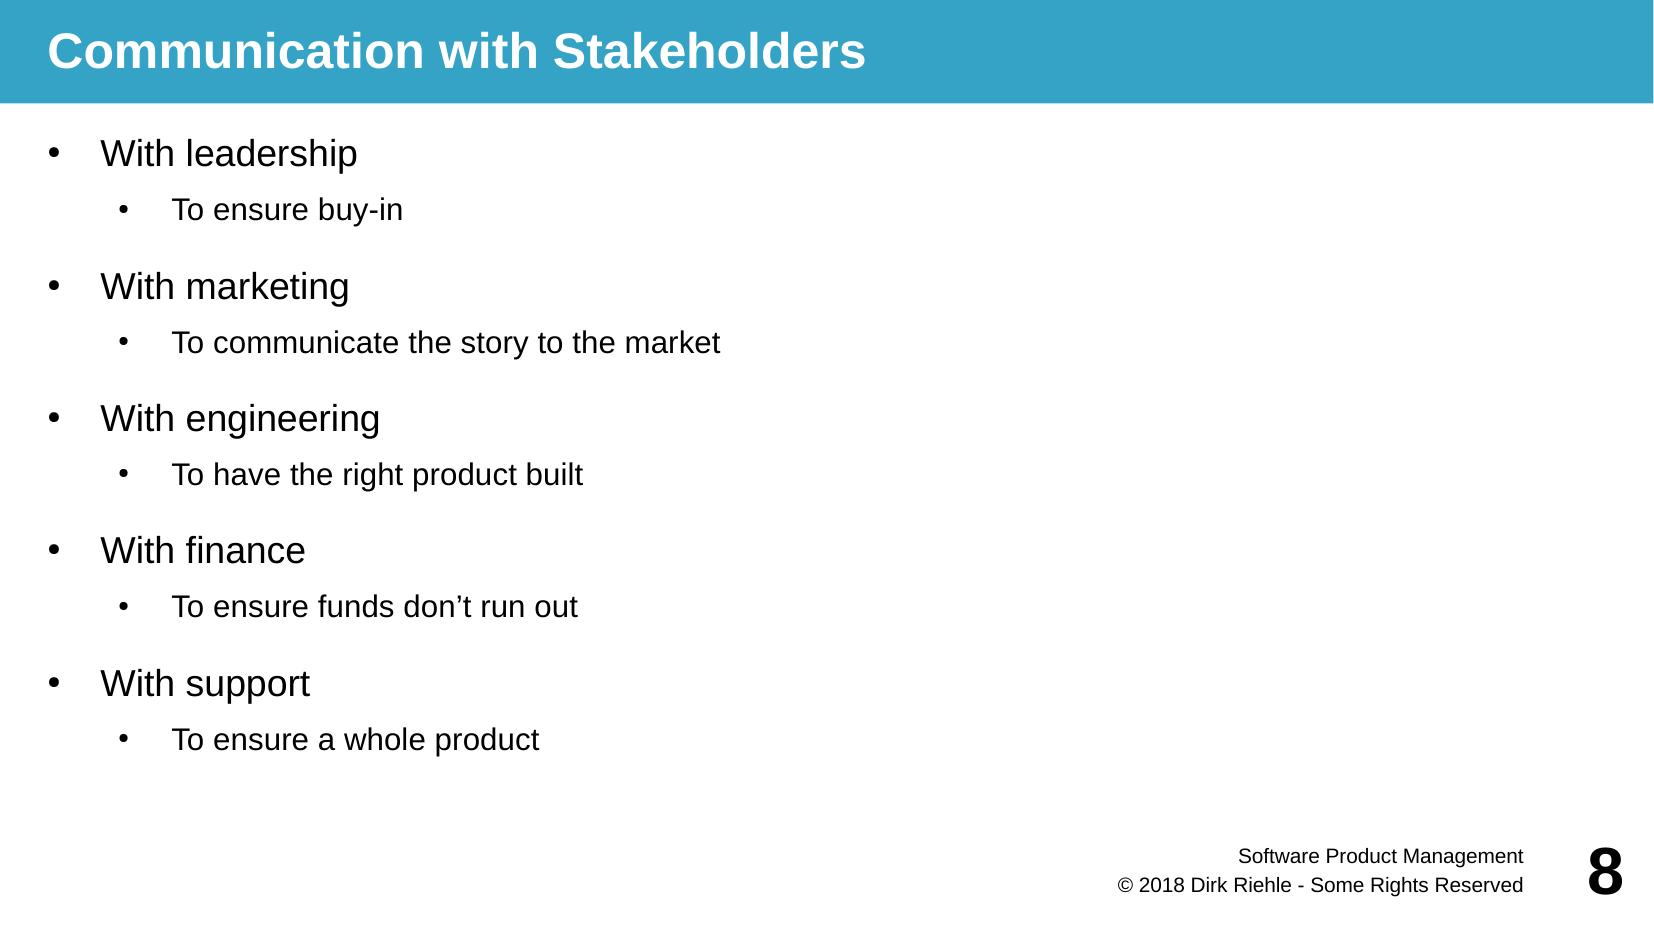

# Communication with Stakeholders
With leadership
To ensure buy-in
With marketing
To communicate the story to the market
With engineering
To have the right product built
With finance
To ensure funds don’t run out
With support
To ensure a whole product
Software Product Management
8
© 2018 Dirk Riehle - Some Rights Reserved